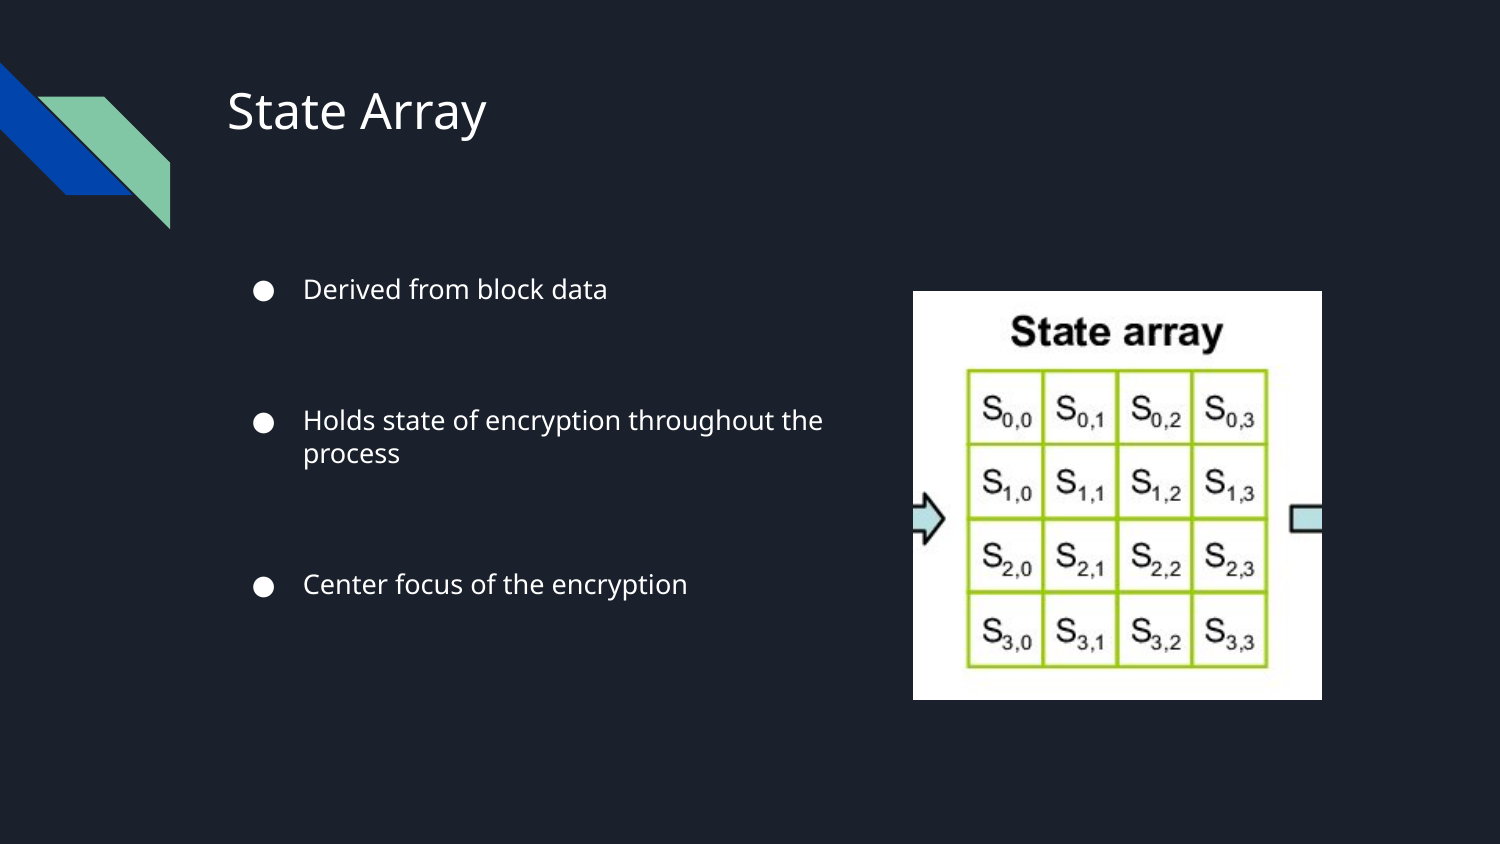

# State Array
Derived from block data
Holds state of encryption throughout the process
Center focus of the encryption